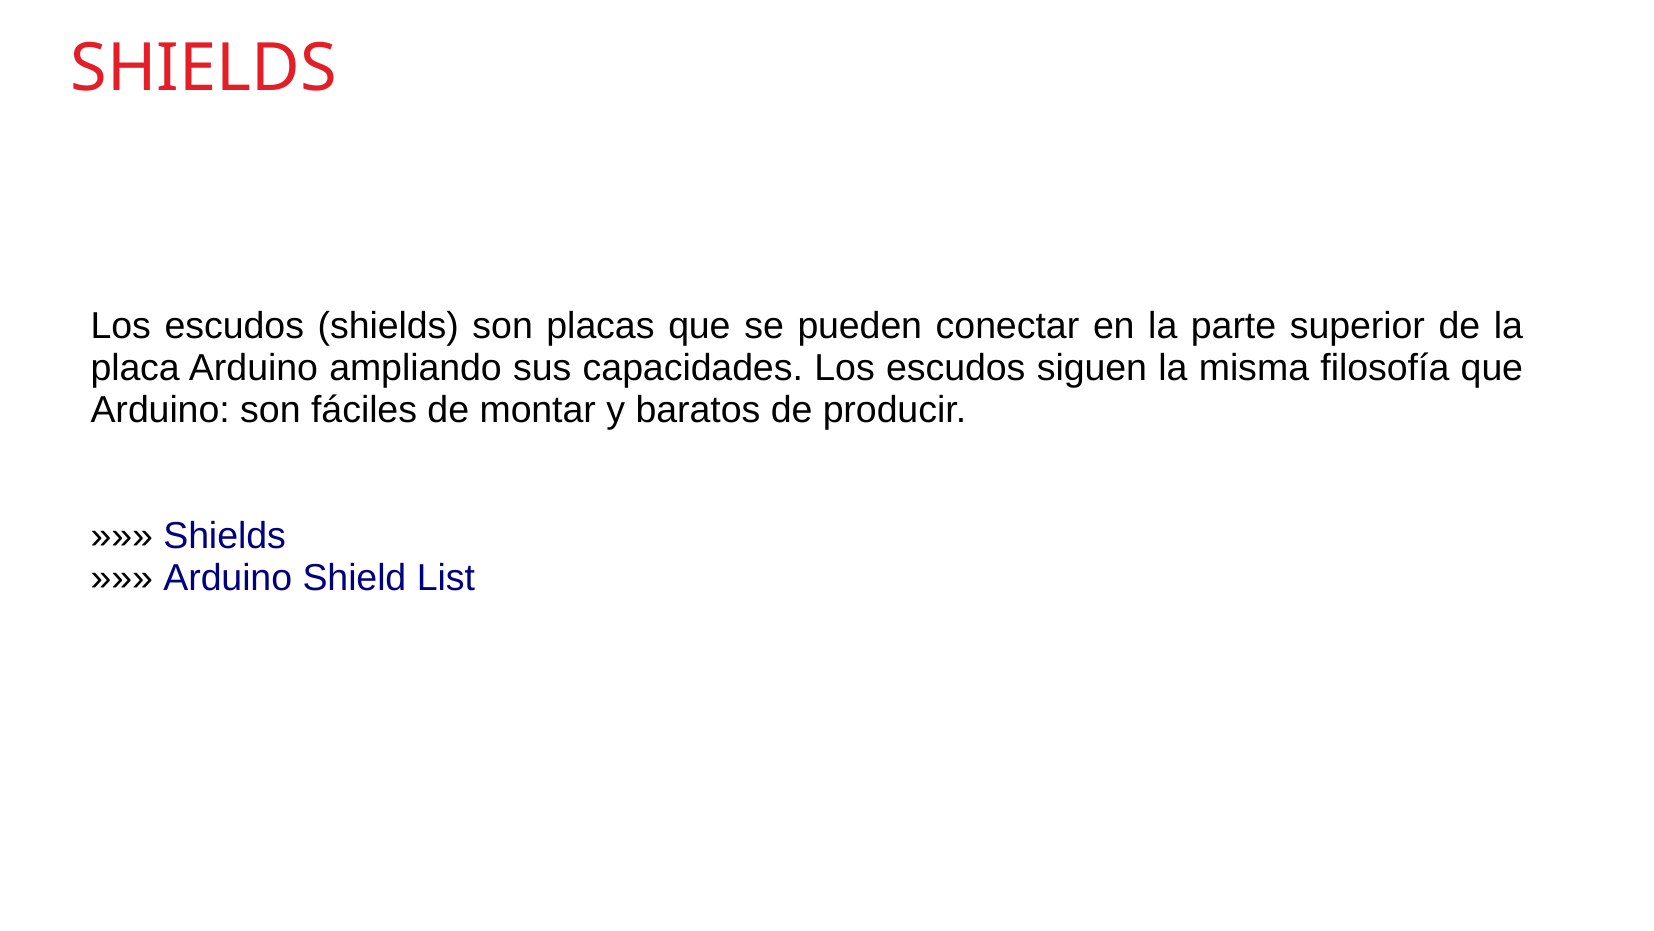

# SHIELDS
Los escudos (shields) son placas que se pueden conectar en la parte superior de la placa Arduino ampliando sus capacidades. Los escudos siguen la misma filosofía que Arduino: son fáciles de montar y baratos de producir.
»»» Shields
»»» Arduino Shield List